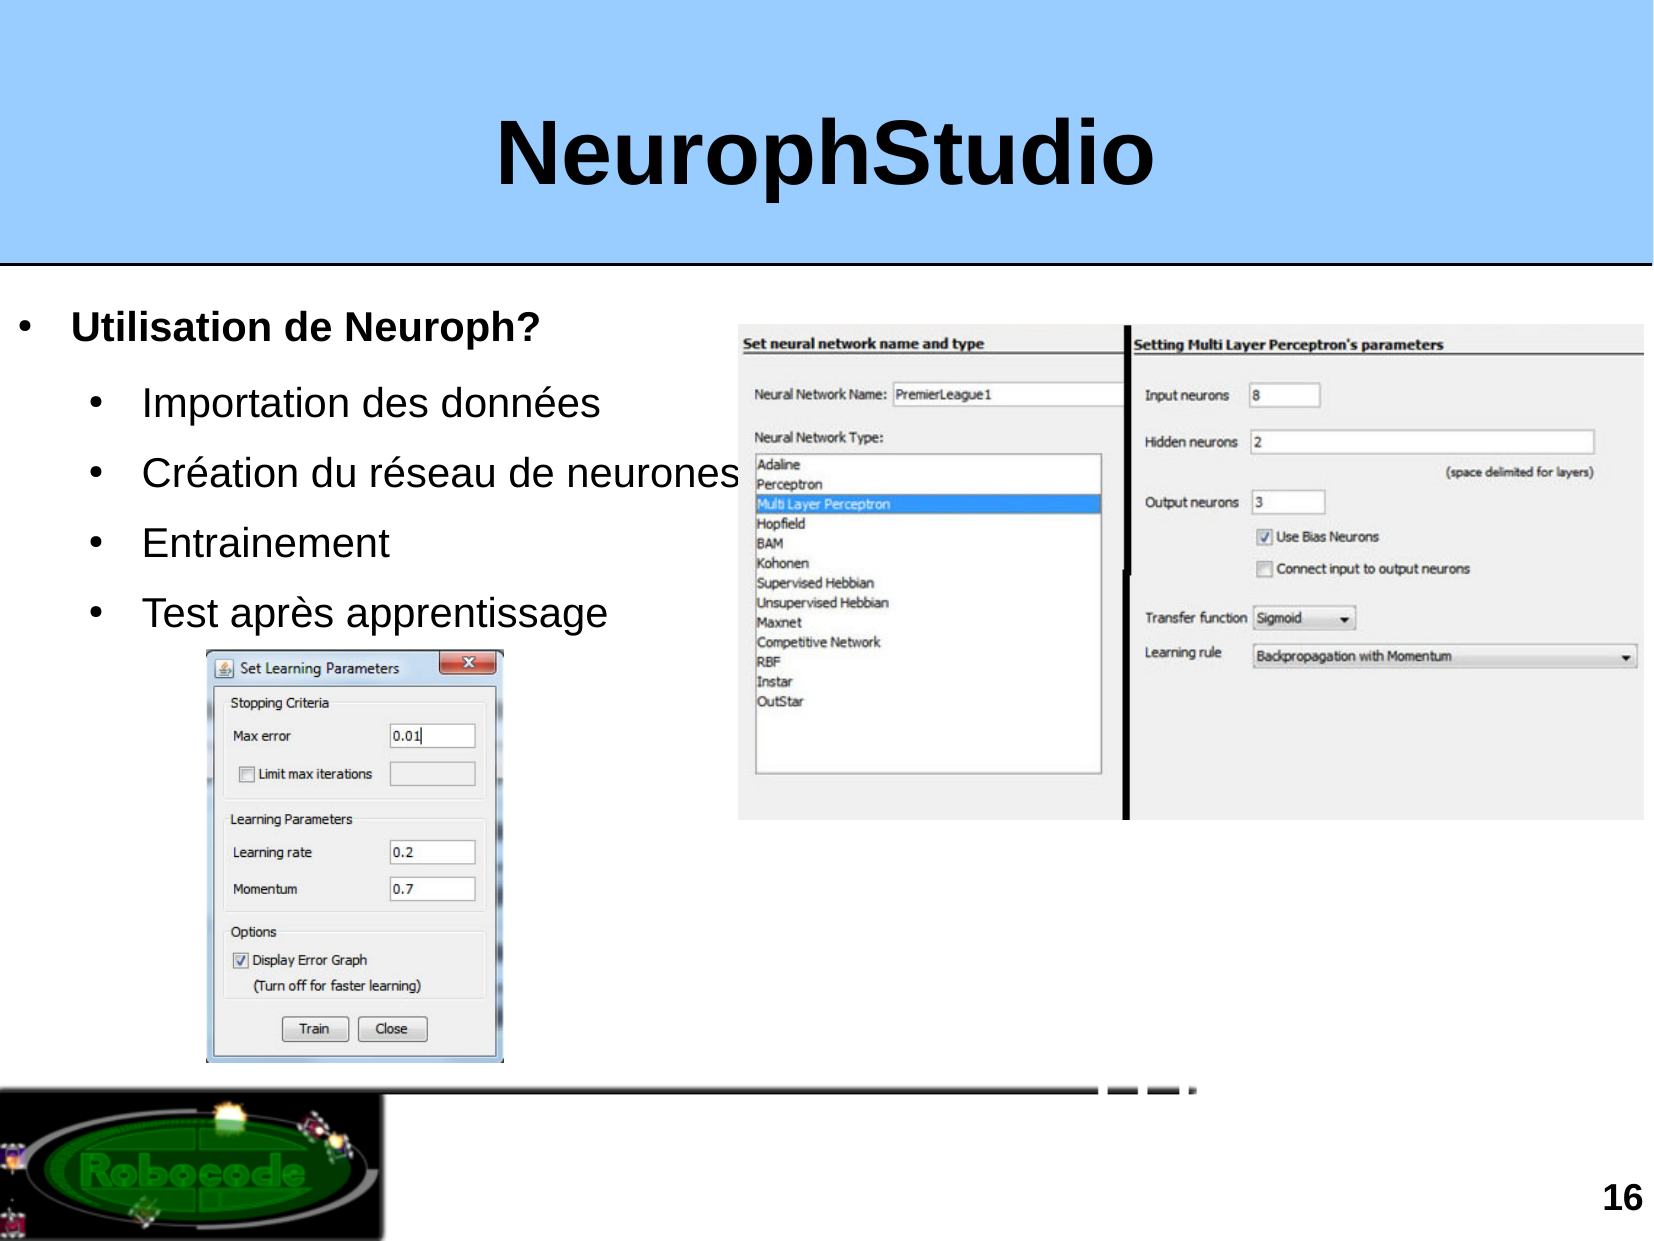

# NeurophStudio
Utilisation de Neuroph?
Importation des données
Création du réseau de neurones
Entrainement
Test après apprentissage